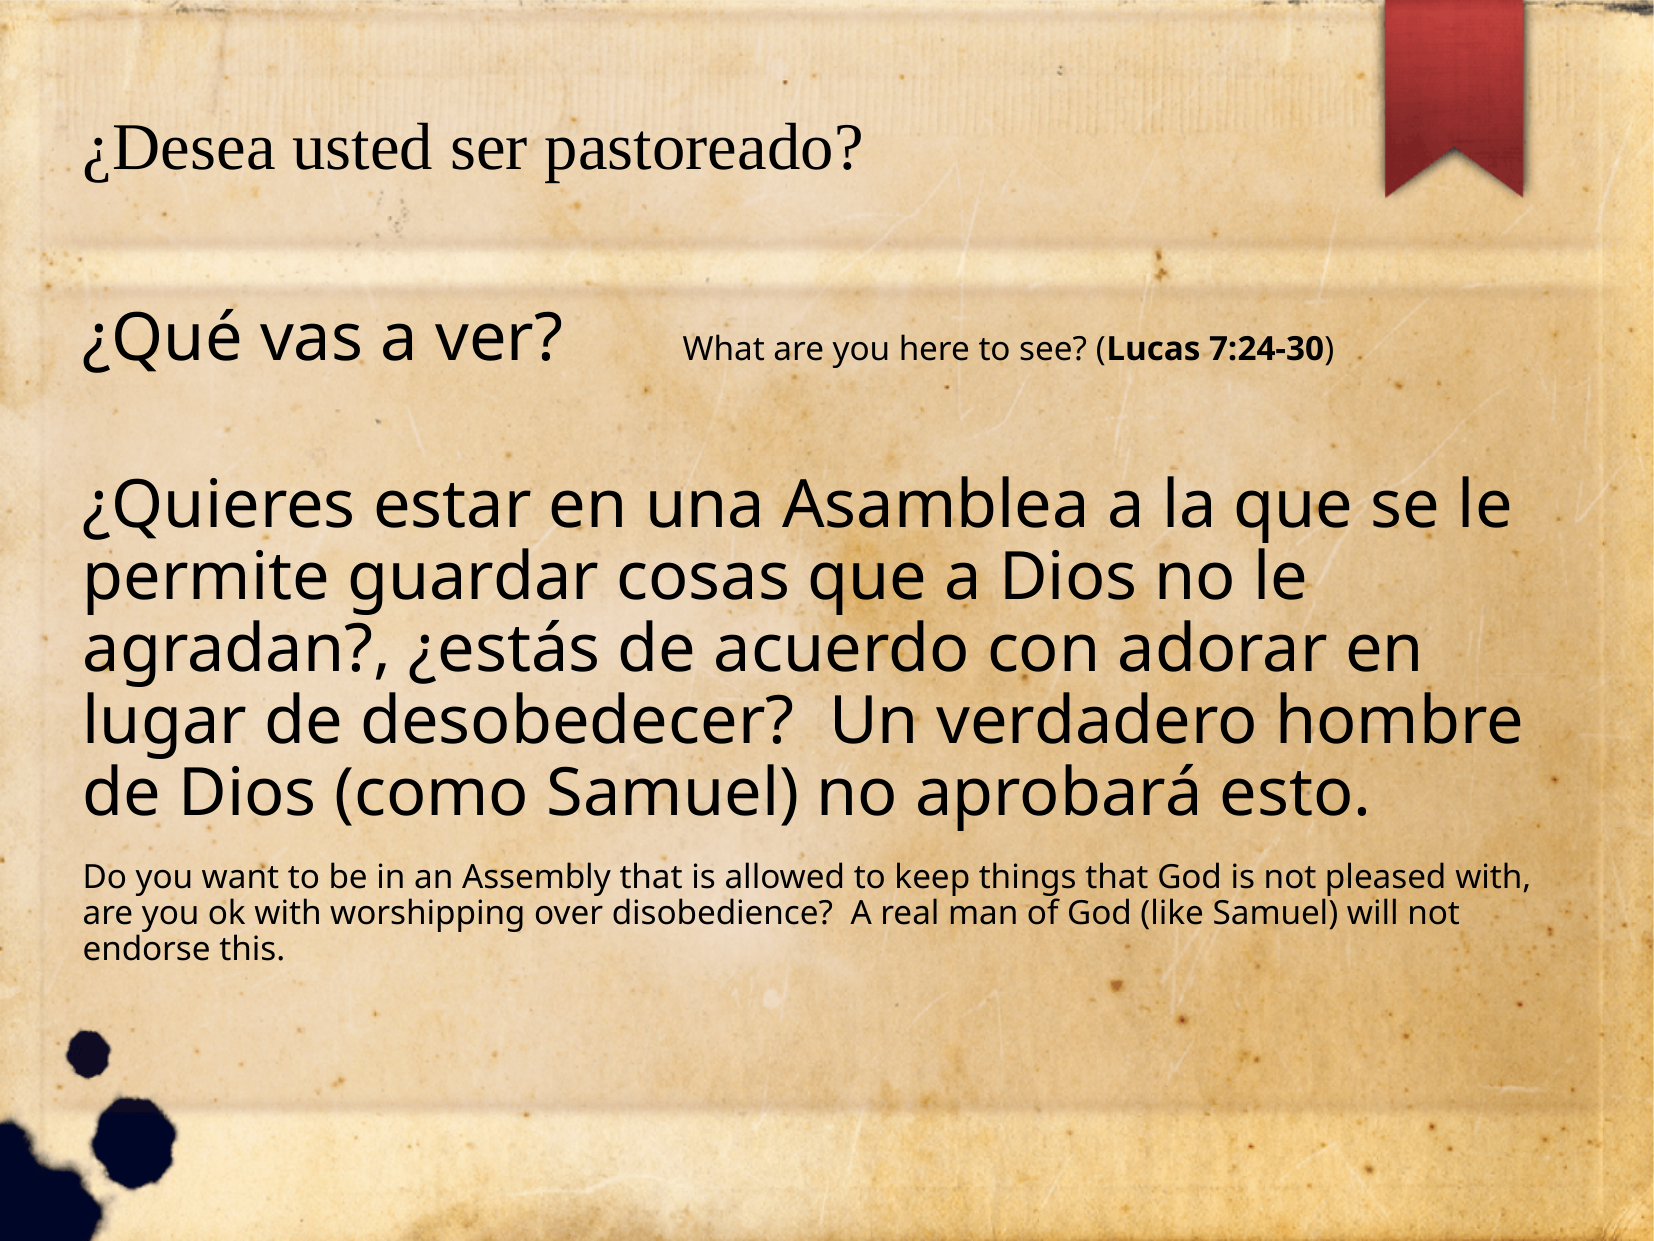

# ¿Desea usted ser pastoreado?
¿Qué vas a ver?		What are you here to see? (Lucas 7:24-30)
¿Quieres estar en una Asamblea a la que se le permite guardar cosas que a Dios no le agradan?, ¿estás de acuerdo con adorar en lugar de desobedecer? Un verdadero hombre de Dios (como Samuel) no aprobará esto.
Do you want to be in an Assembly that is allowed to keep things that God is not pleased with, are you ok with worshipping over disobedience? A real man of God (like Samuel) will not endorse this.